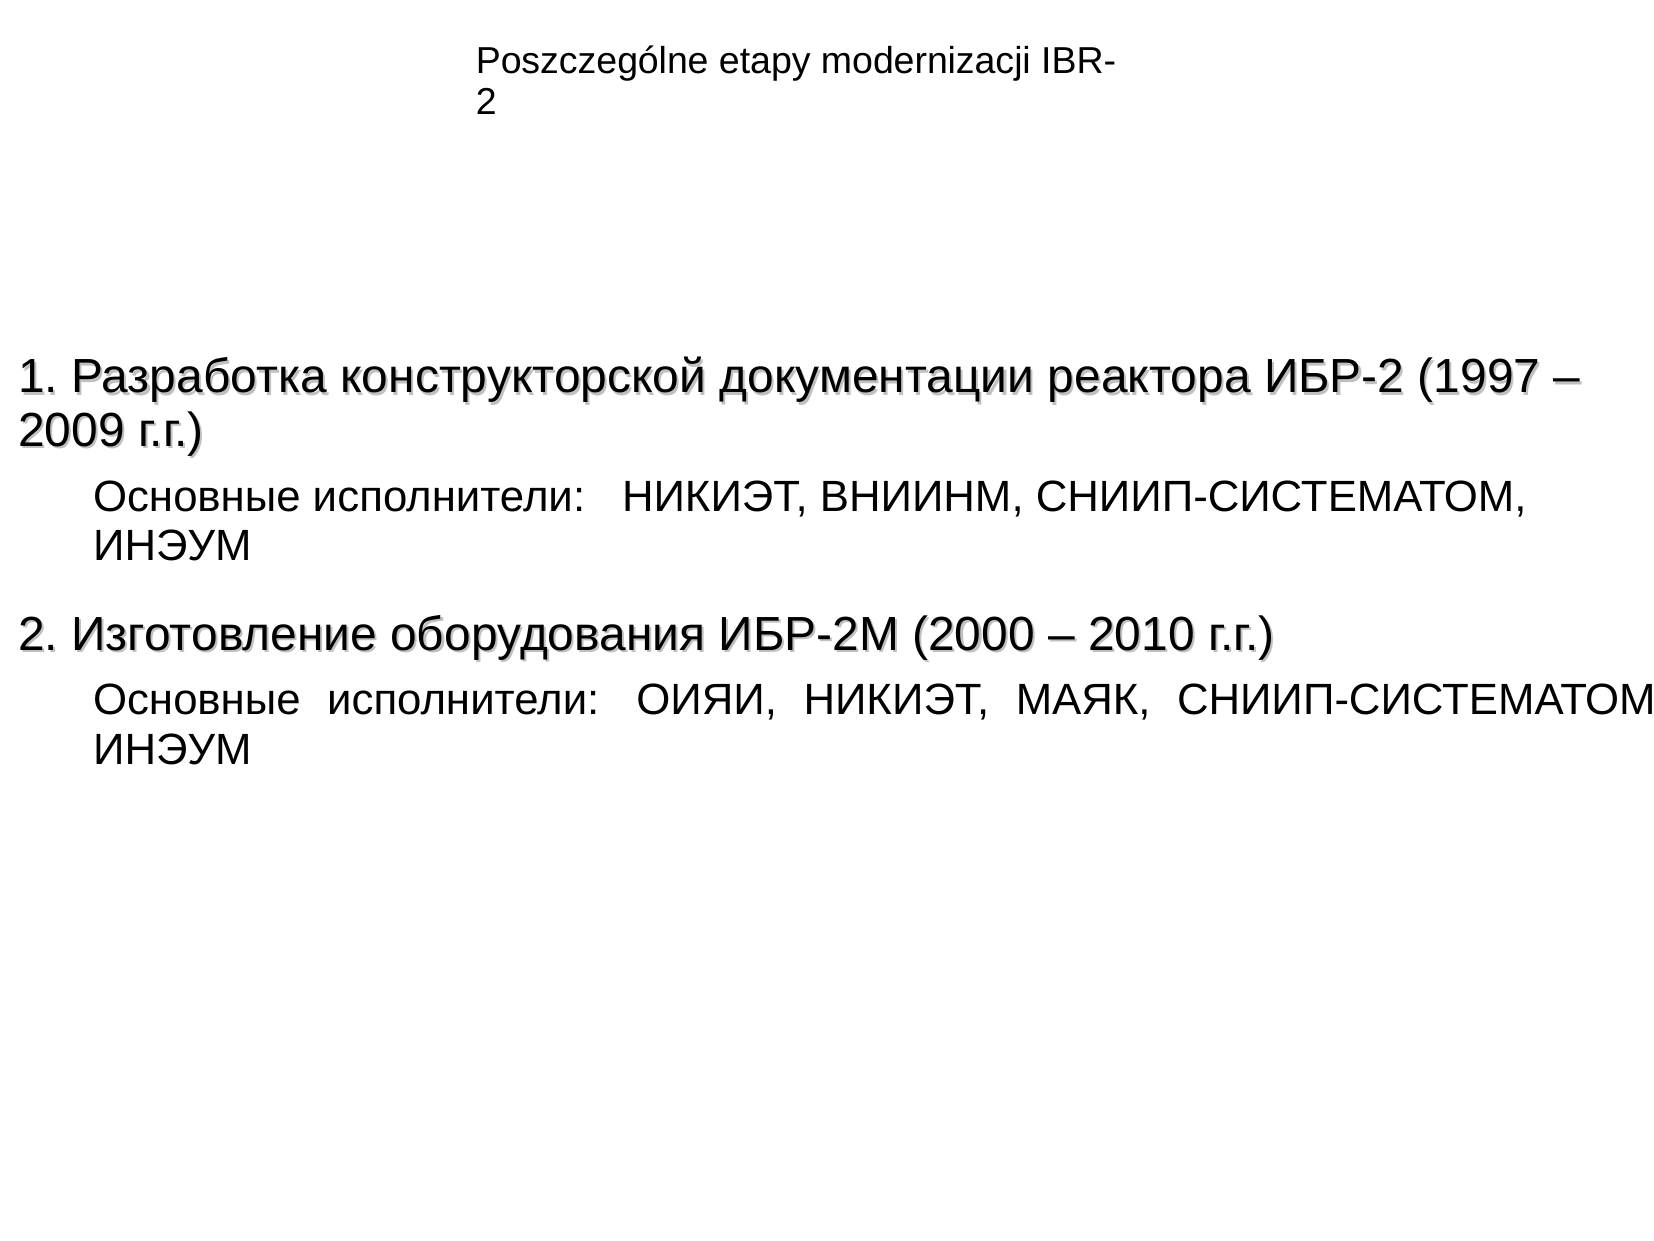

Poszczególne etapy modernizacji IBR-2
1. Разработка конструкторской документации реактора ИБР-2 (1997 – 2009 г.г.)
	Основные исполнители: 	НИКИЭТ, ВНИИНМ, СНИИП-СИСТЕМАТОМ, ИНЭУМ
2. Изготовление оборудования ИБР-2М (2000 – 2010 г.г.)
	Основные исполнители:	ОИЯИ, НИКИЭТ, МАЯК, СНИИП-СИСТЕМАТОМ, ИНЭУМ